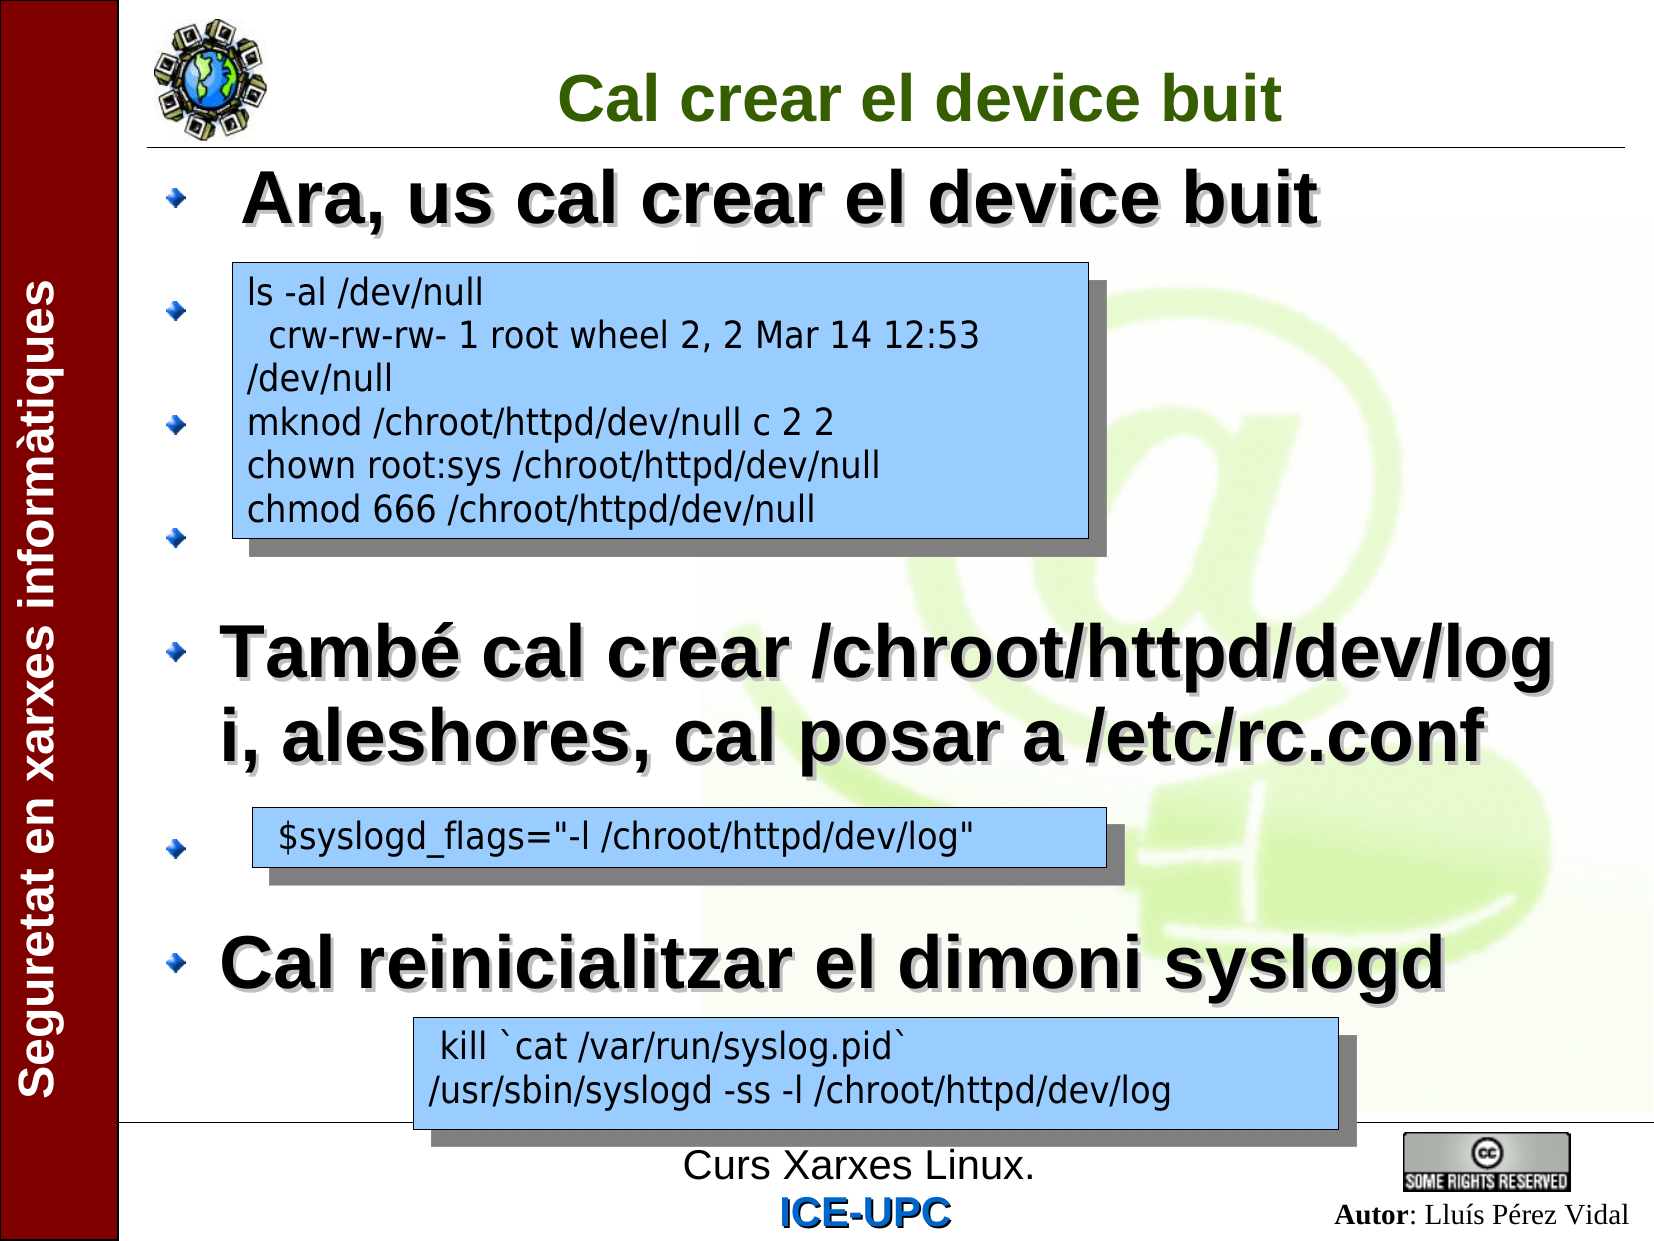

# Cal crear el device buit
 Ara, us cal crear el device buit
També cal crear /chroot/httpd/dev/log i, aleshores, cal posar a /etc/rc.conf
Cal reinicialitzar el dimoni syslogd
ls -al /dev/null
 crw-rw-rw- 1 root wheel 2, 2 Mar 14 12:53 /dev/null
mknod /chroot/httpd/dev/null c 2 2
chown root:sys /chroot/httpd/dev/null
chmod 666 /chroot/httpd/dev/null
 $syslogd_flags="-l /chroot/httpd/dev/log"
 kill `cat /var/run/syslog.pid`
/usr/sbin/syslogd -ss -l /chroot/httpd/dev/log